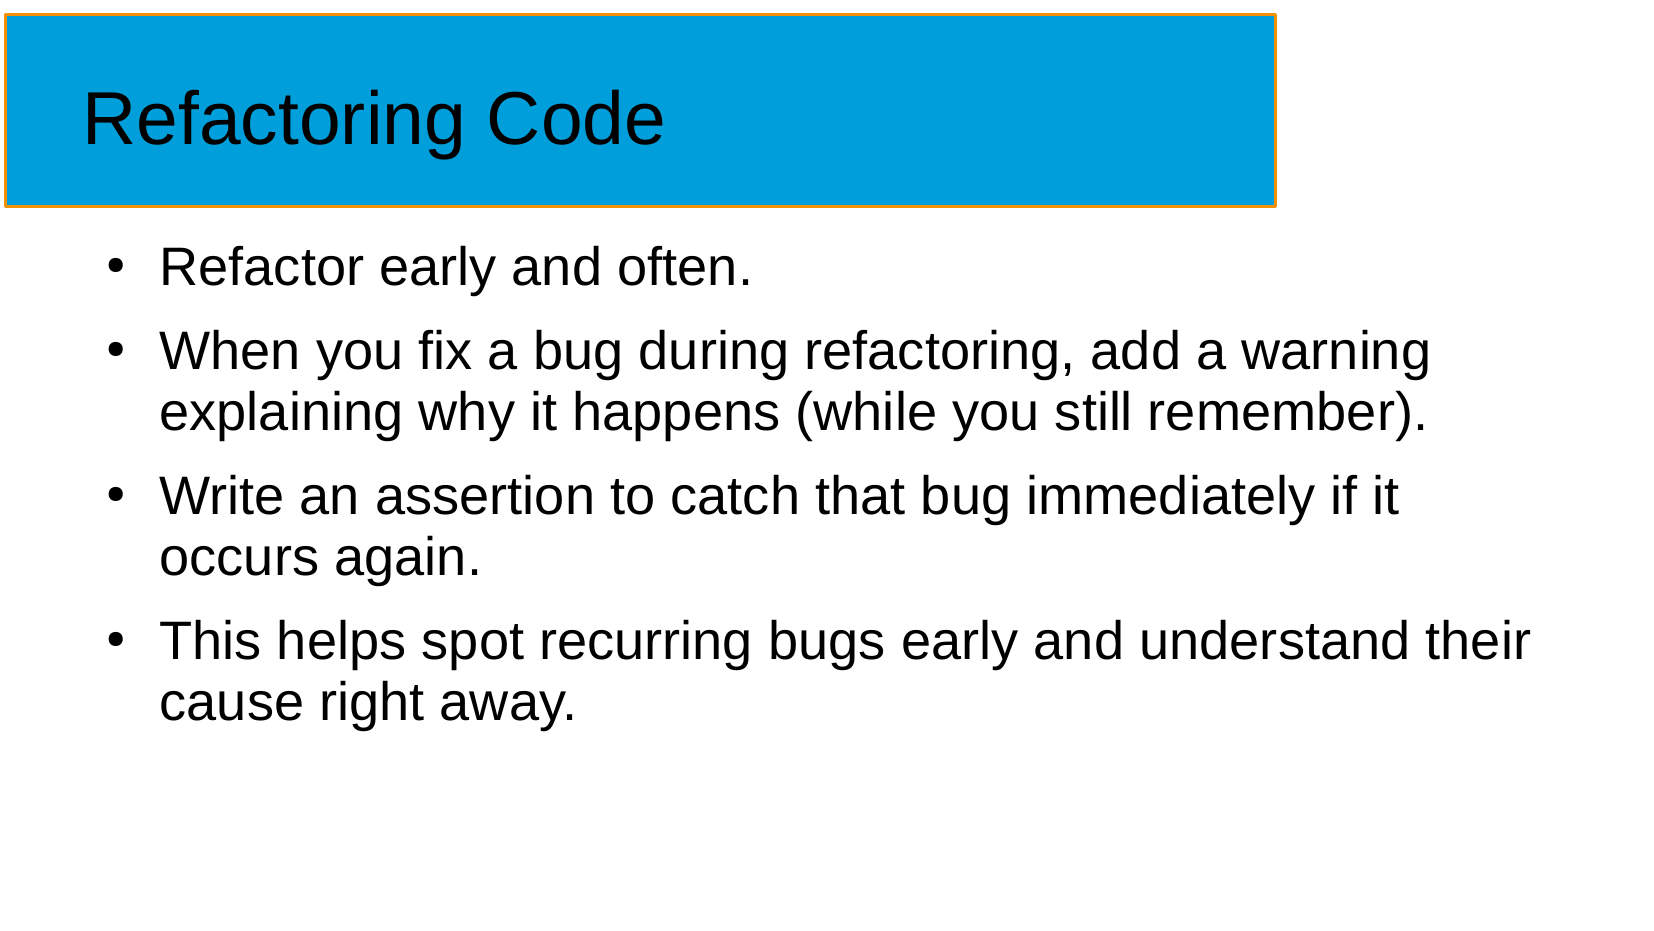

# Refactoring Code
Refactor early and often.
When you fix a bug during refactoring, add a warning explaining why it happens (while you still remember).
Write an assertion to catch that bug immediately if it occurs again.
This helps spot recurring bugs early and understand their cause right away.